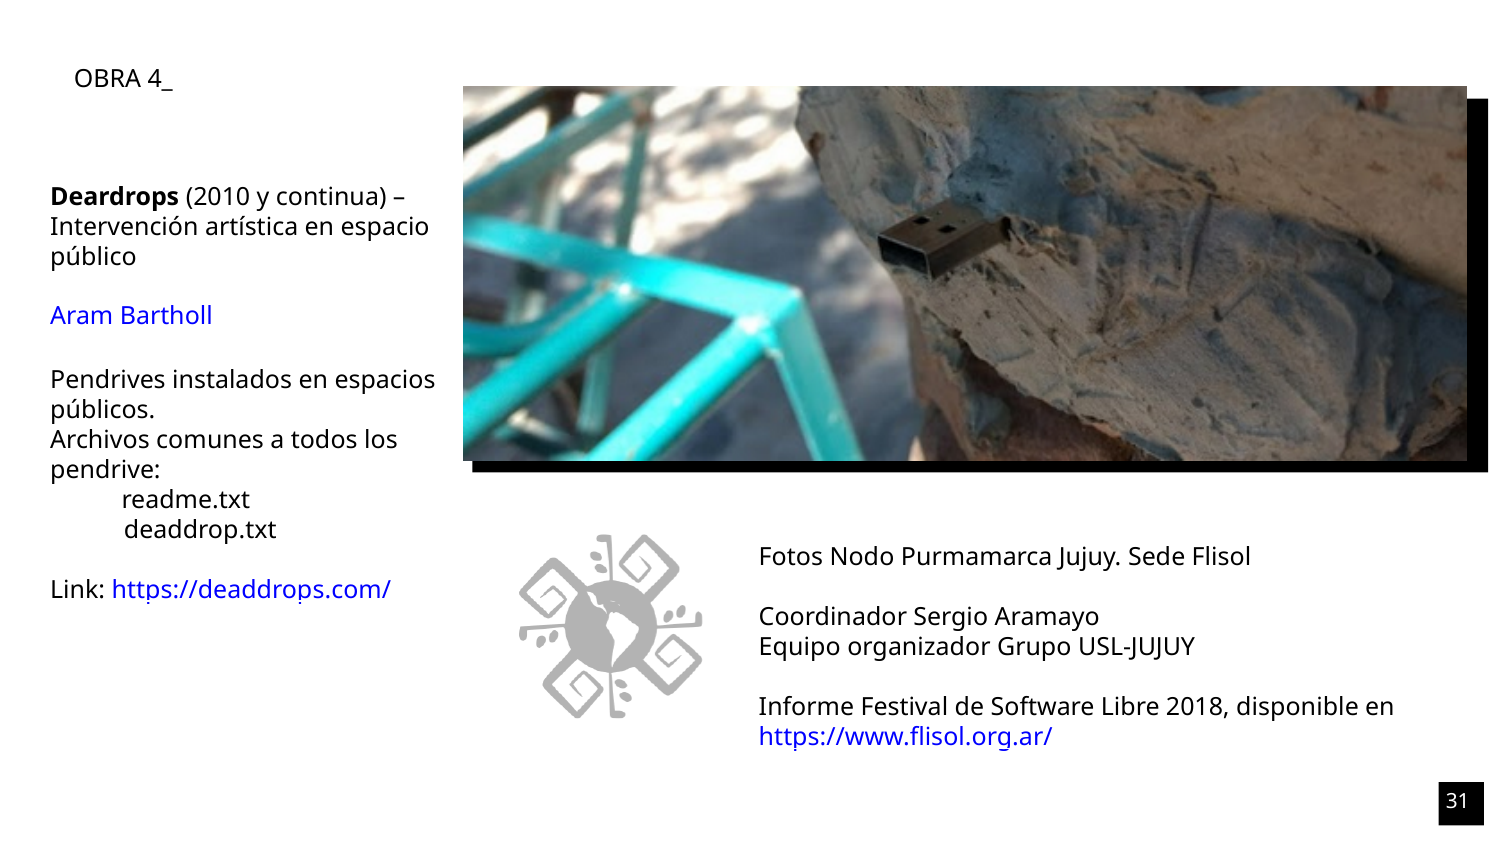

OBRA 4_
Deardrops (2010 y continua) – Intervención artística en espacio público
Aram Bartholl
Pendrives instalados en espacios públicos.
Archivos comunes a todos los pendrive:
 readme.txt
	deaddrop.txt
Link: https://deaddrops.com/
Fotos Nodo Purmamarca Jujuy. Sede Flisol
Coordinador Sergio Aramayo
Equipo organizador Grupo USL-JUJUY
Informe Festival de Software Libre 2018, disponible en https://www.flisol.org.ar/